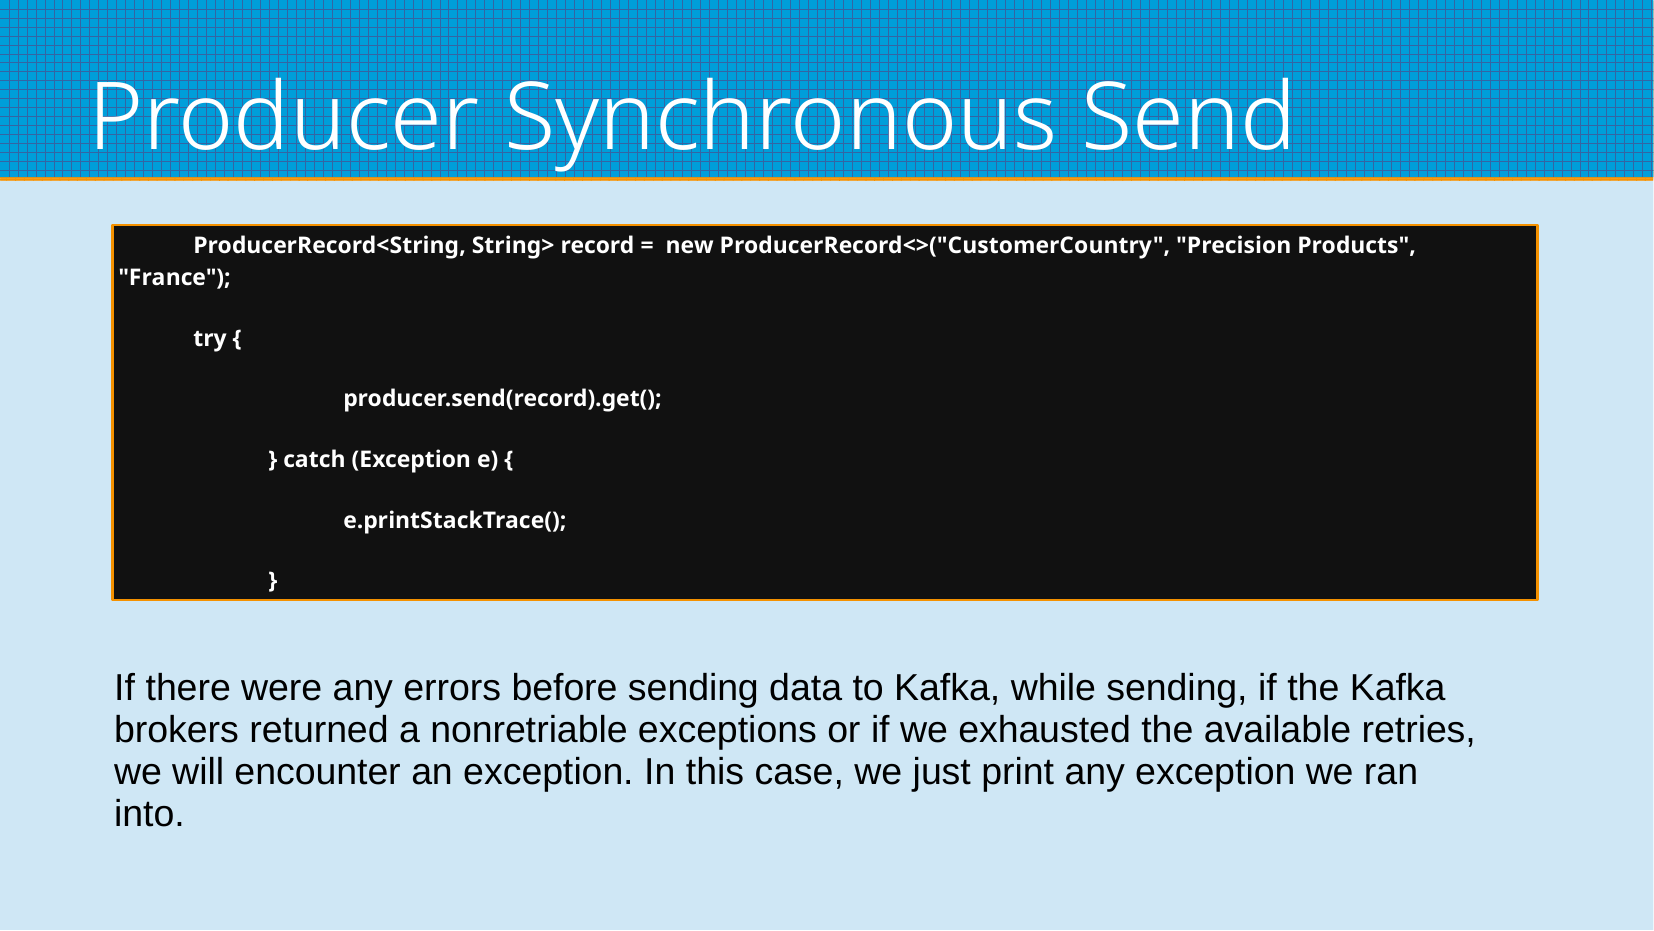

# Producer Synchronous Send
	ProducerRecord<String, String> record = new ProducerRecord<>("CustomerCountry", "Precision Products", "France");
	try {
			producer.send(record).get();
		} catch (Exception e) {
			e.printStackTrace();
		}
If there were any errors before sending data to Kafka, while sending, if the Kafka brokers returned a nonretriable exceptions or if we exhausted the available retries, we will encounter an exception. In this case, we just print any exception we ran into.